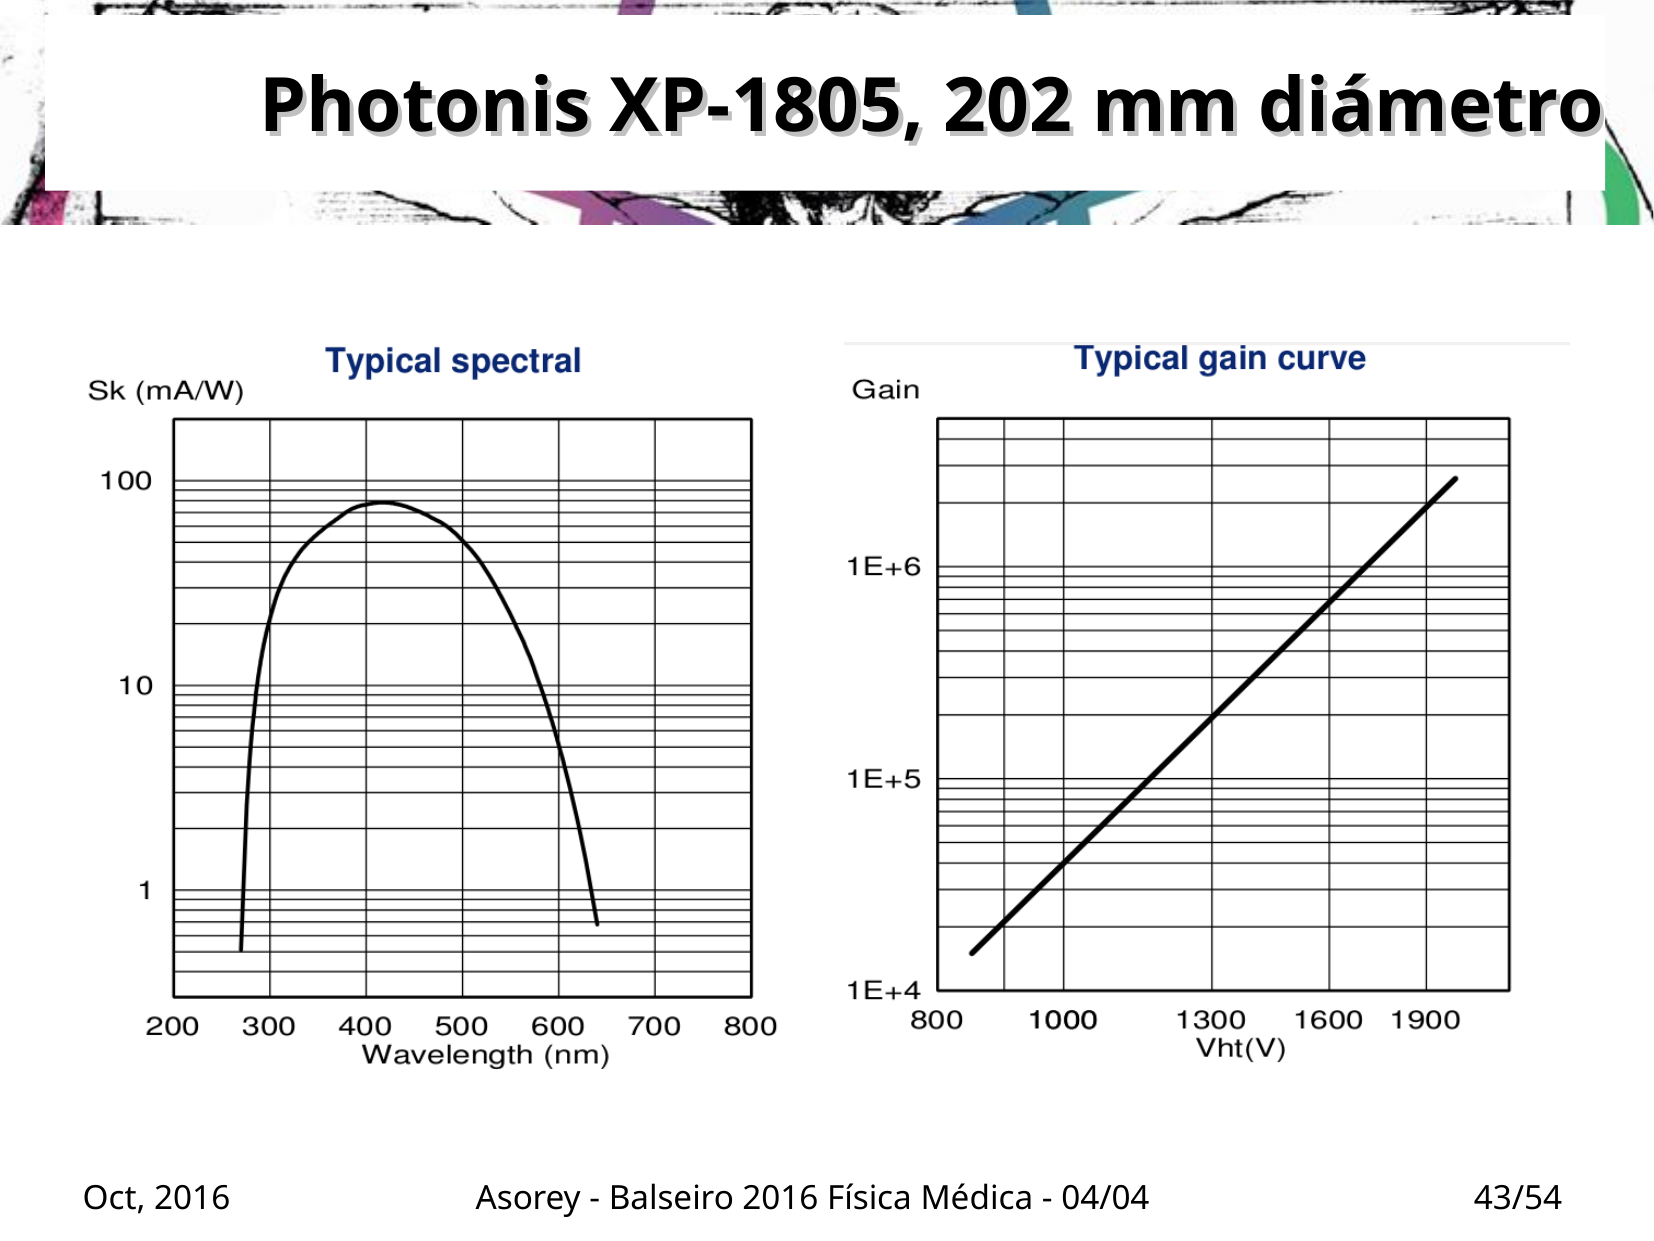

# Photonis XP-1805, 202 mm diámetro
Oct, 2016
Asorey - Balseiro 2016 Física Médica - 04/04
43